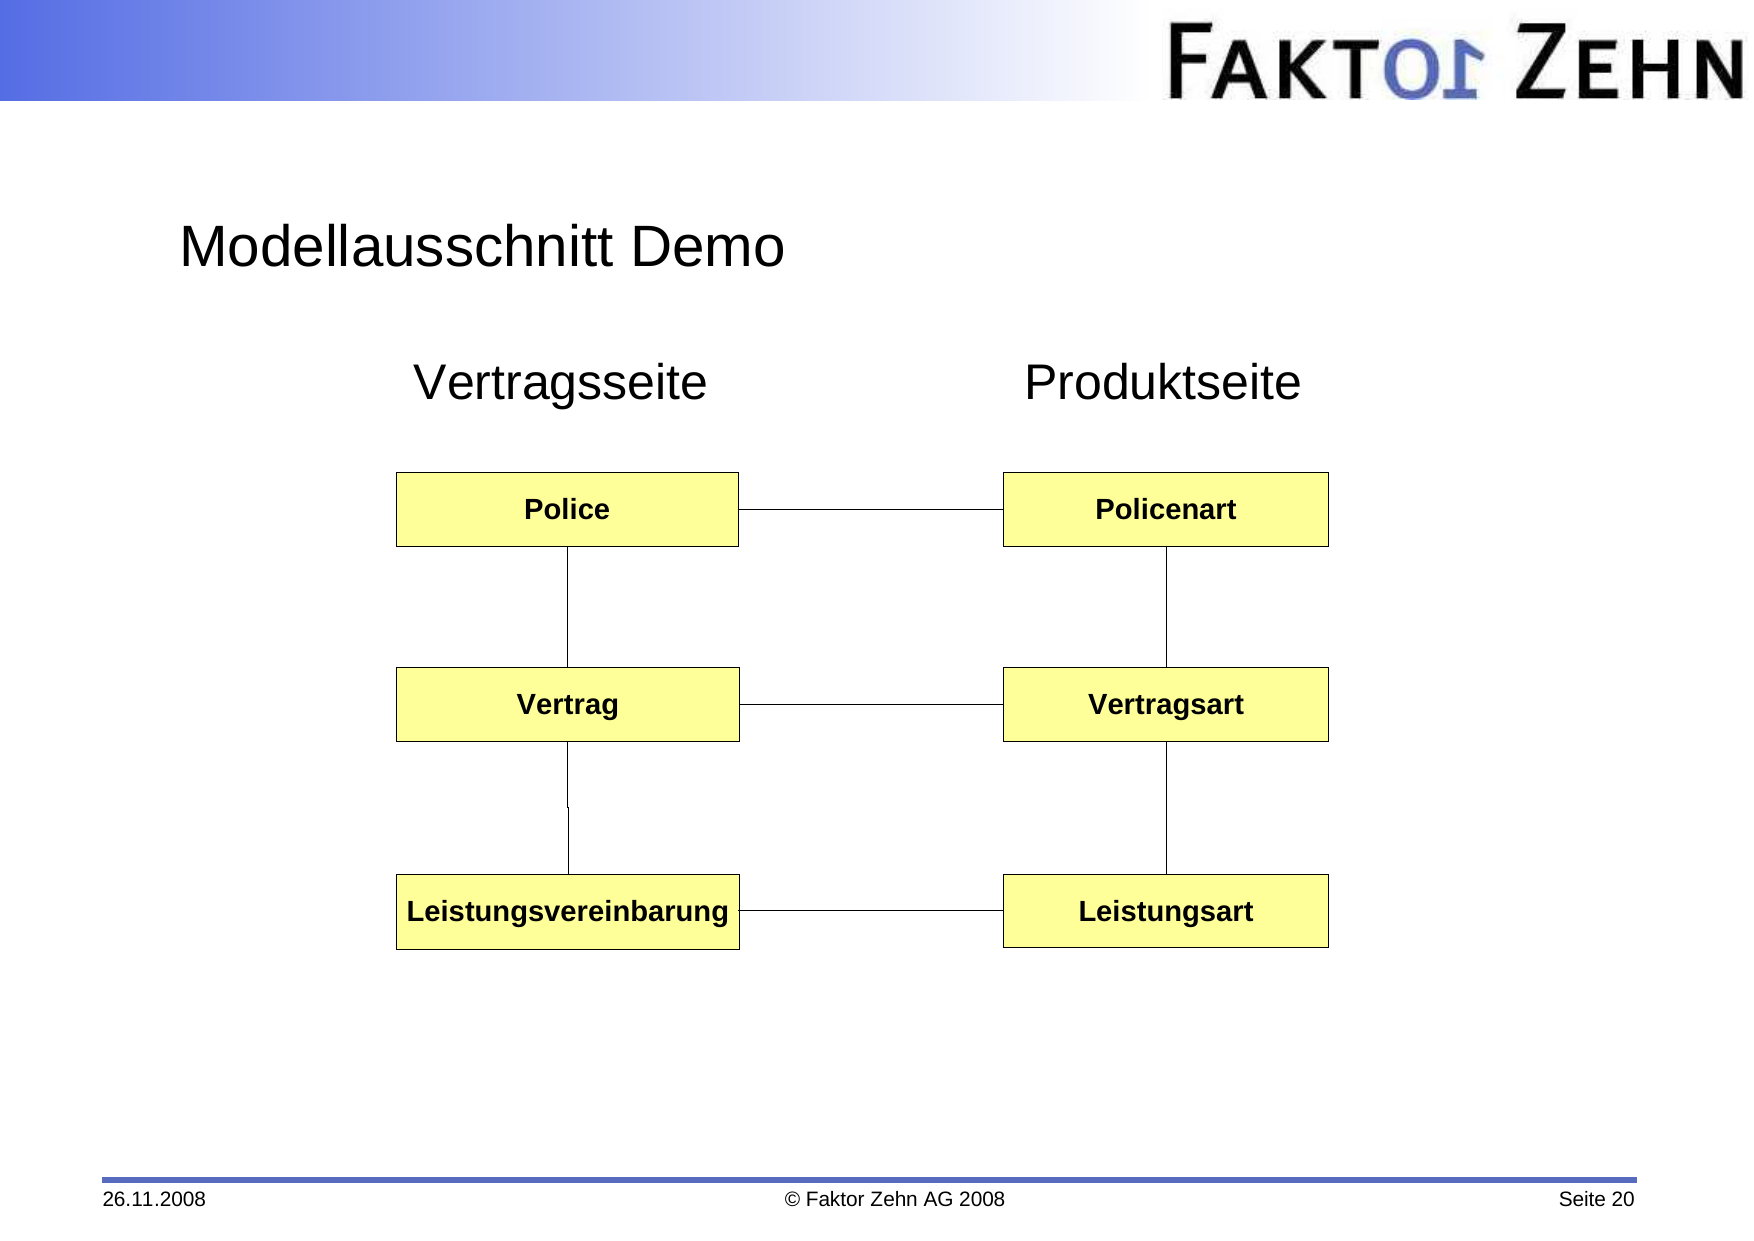

# Modellausschnitt Demo
Vertragsseite
Produktseite
Police
Policenart
Vertrag
Vertragsart
Leistungsvereinbarung
Leistungsart